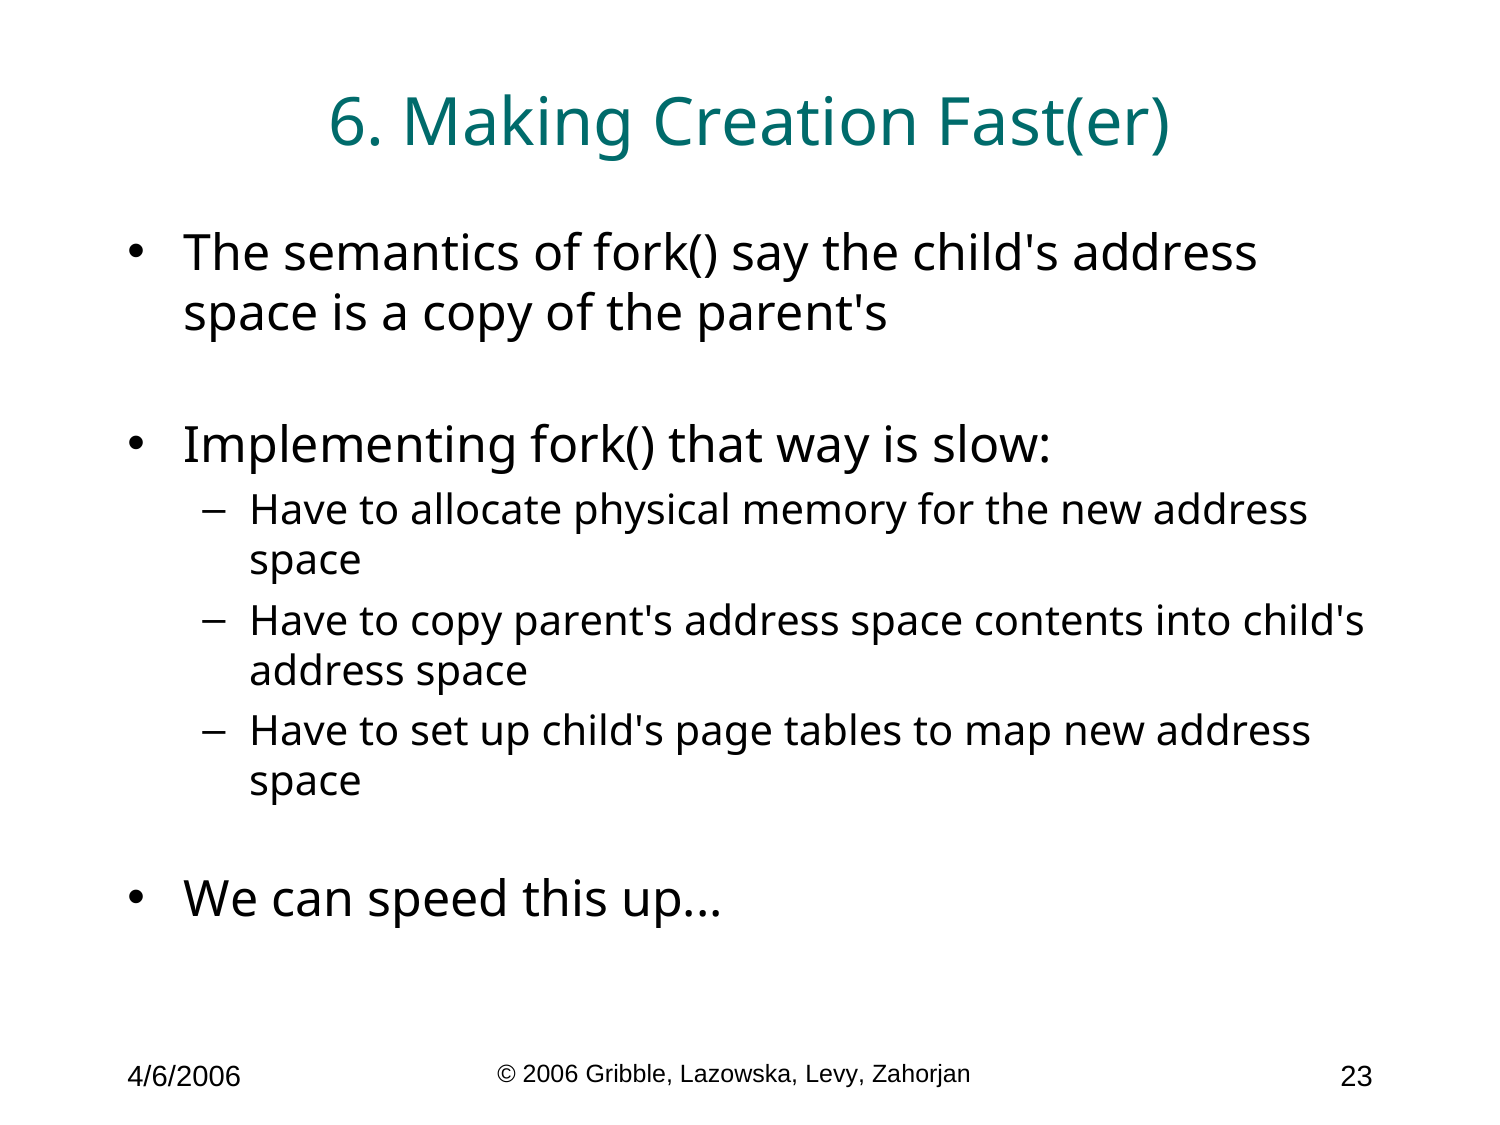

# 6. Making Creation Fast(er)
The semantics of fork() say the child's address space is a copy of the parent's
Implementing fork() that way is slow:
Have to allocate physical memory for the new address space
Have to copy parent's address space contents into child's address space
Have to set up child's page tables to map new address space
We can speed this up...
23